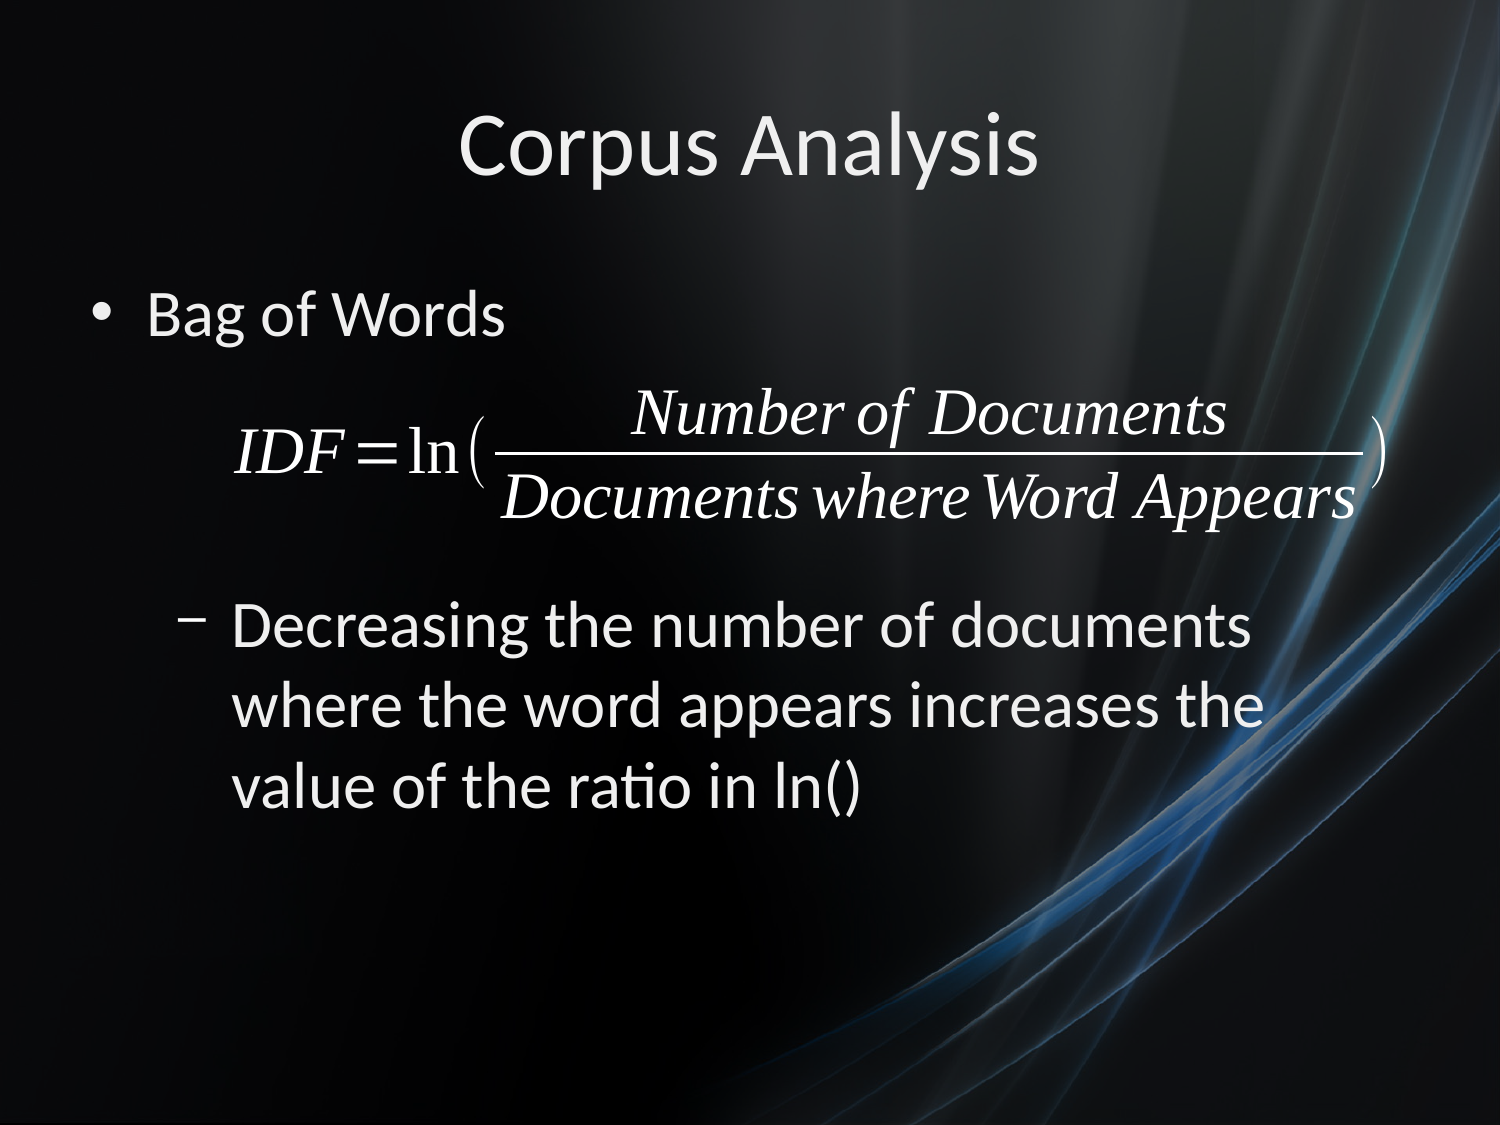

# Corpus Analysis
Bag of Words
Decreasing the number of documents where the word appears increases the value of the ratio in ln()